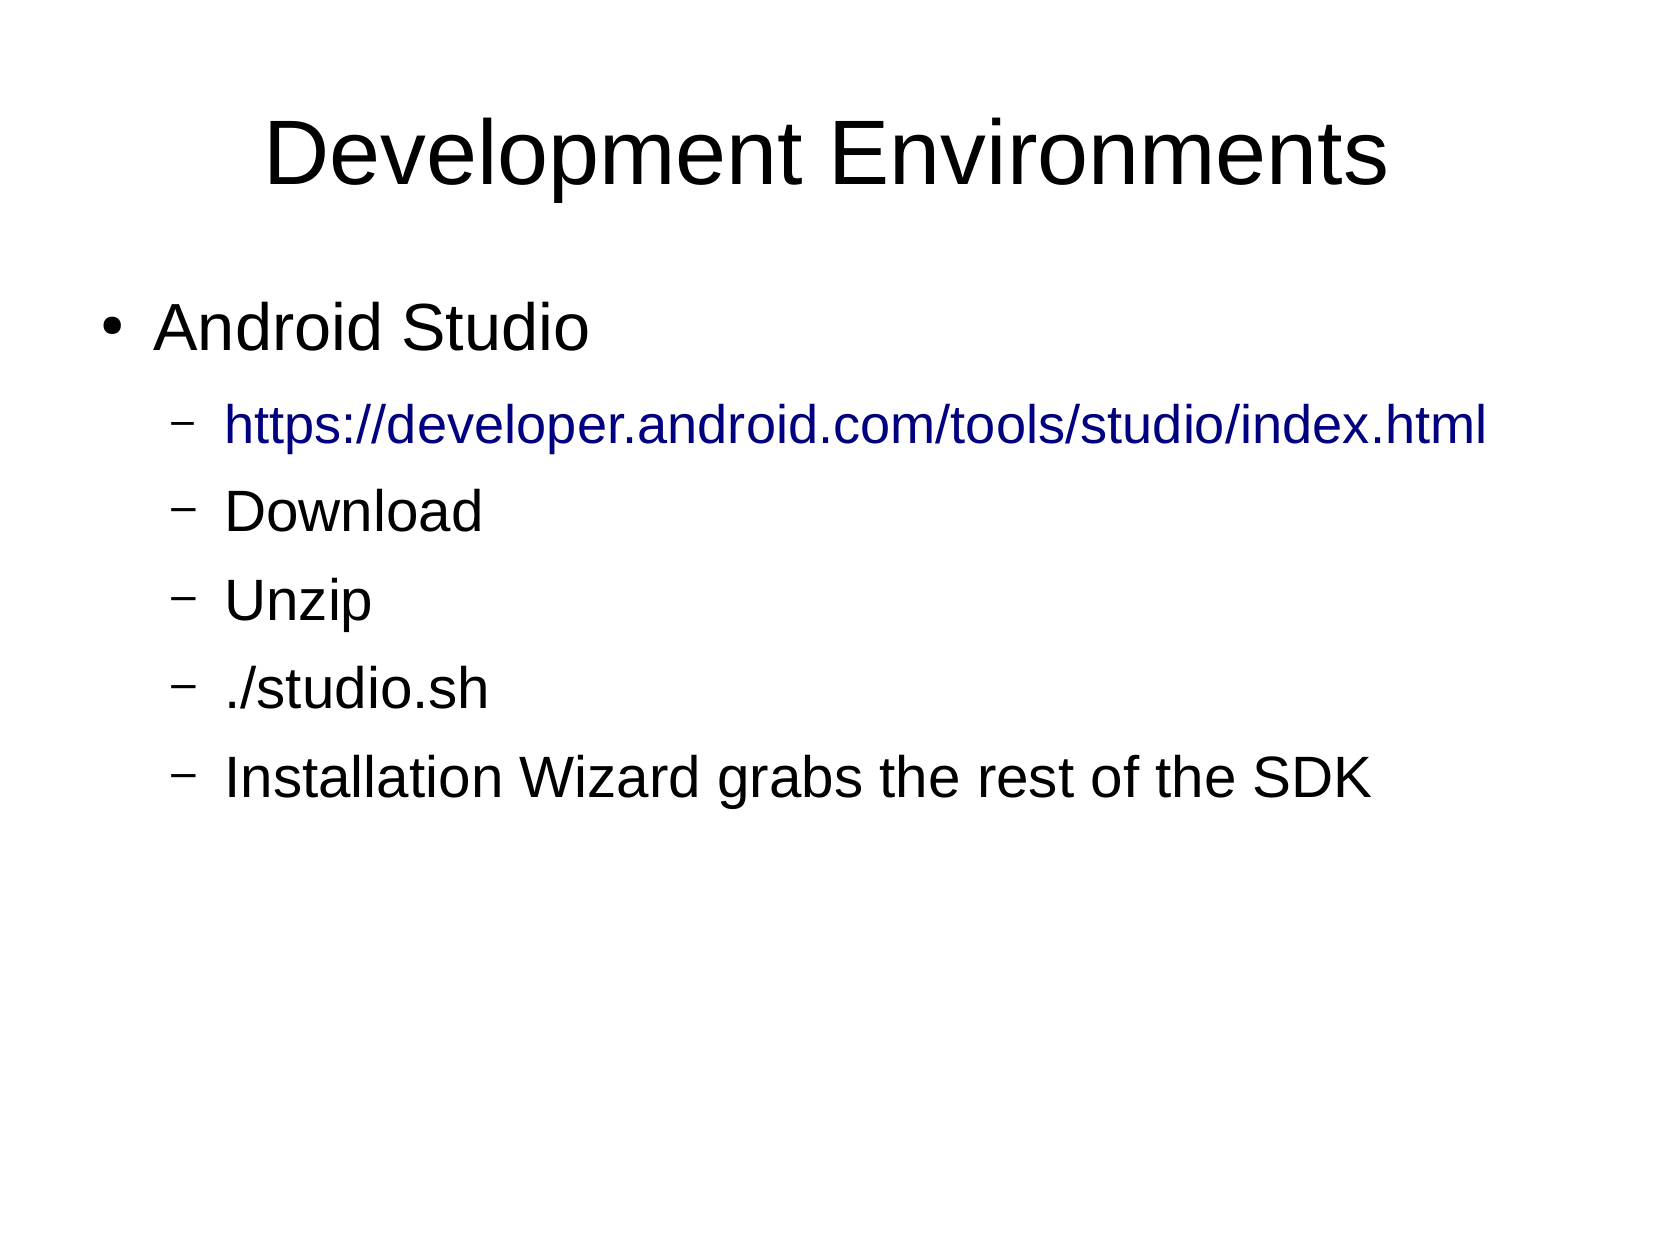

# Development Environments
Android Studio
https://developer.android.com/tools/studio/index.html
Download
Unzip
./studio.sh
Installation Wizard grabs the rest of the SDK